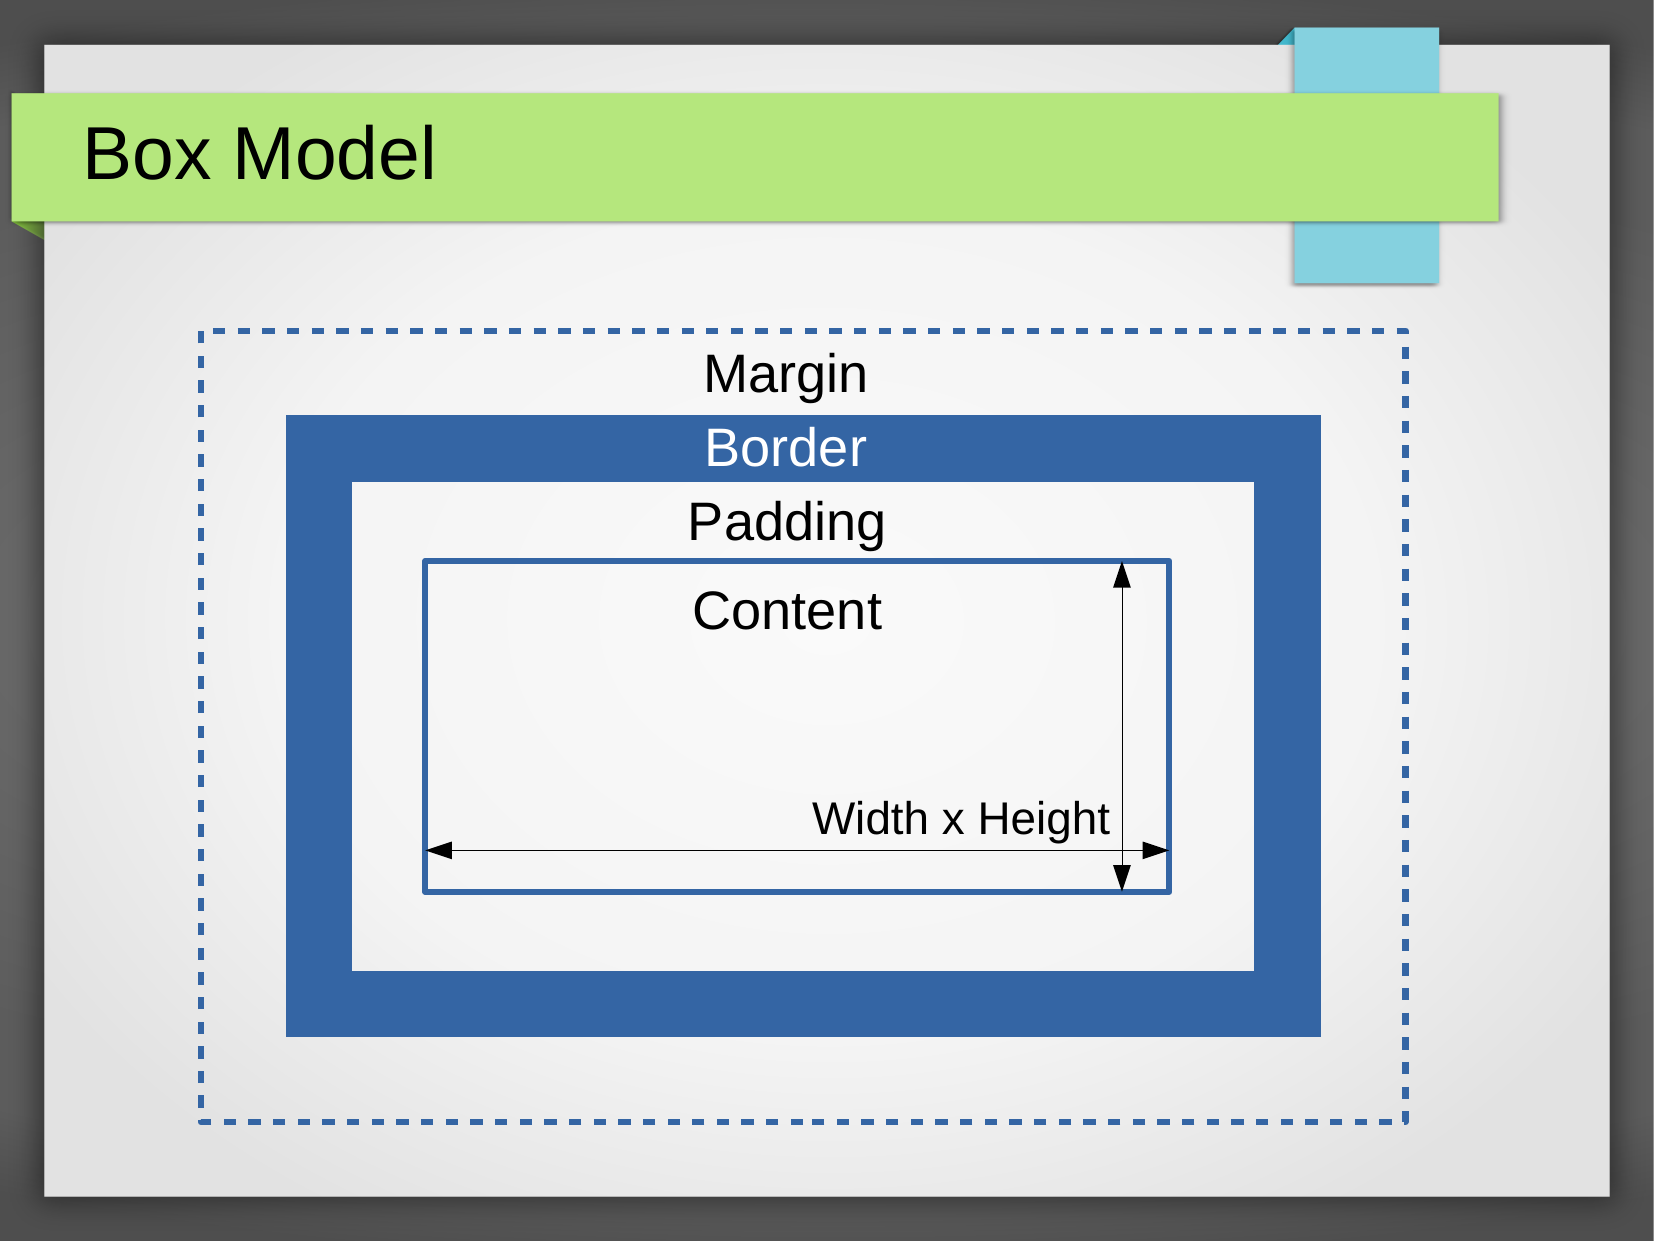

# Box Model
Margin
Border
Padding
Content
Width x Height